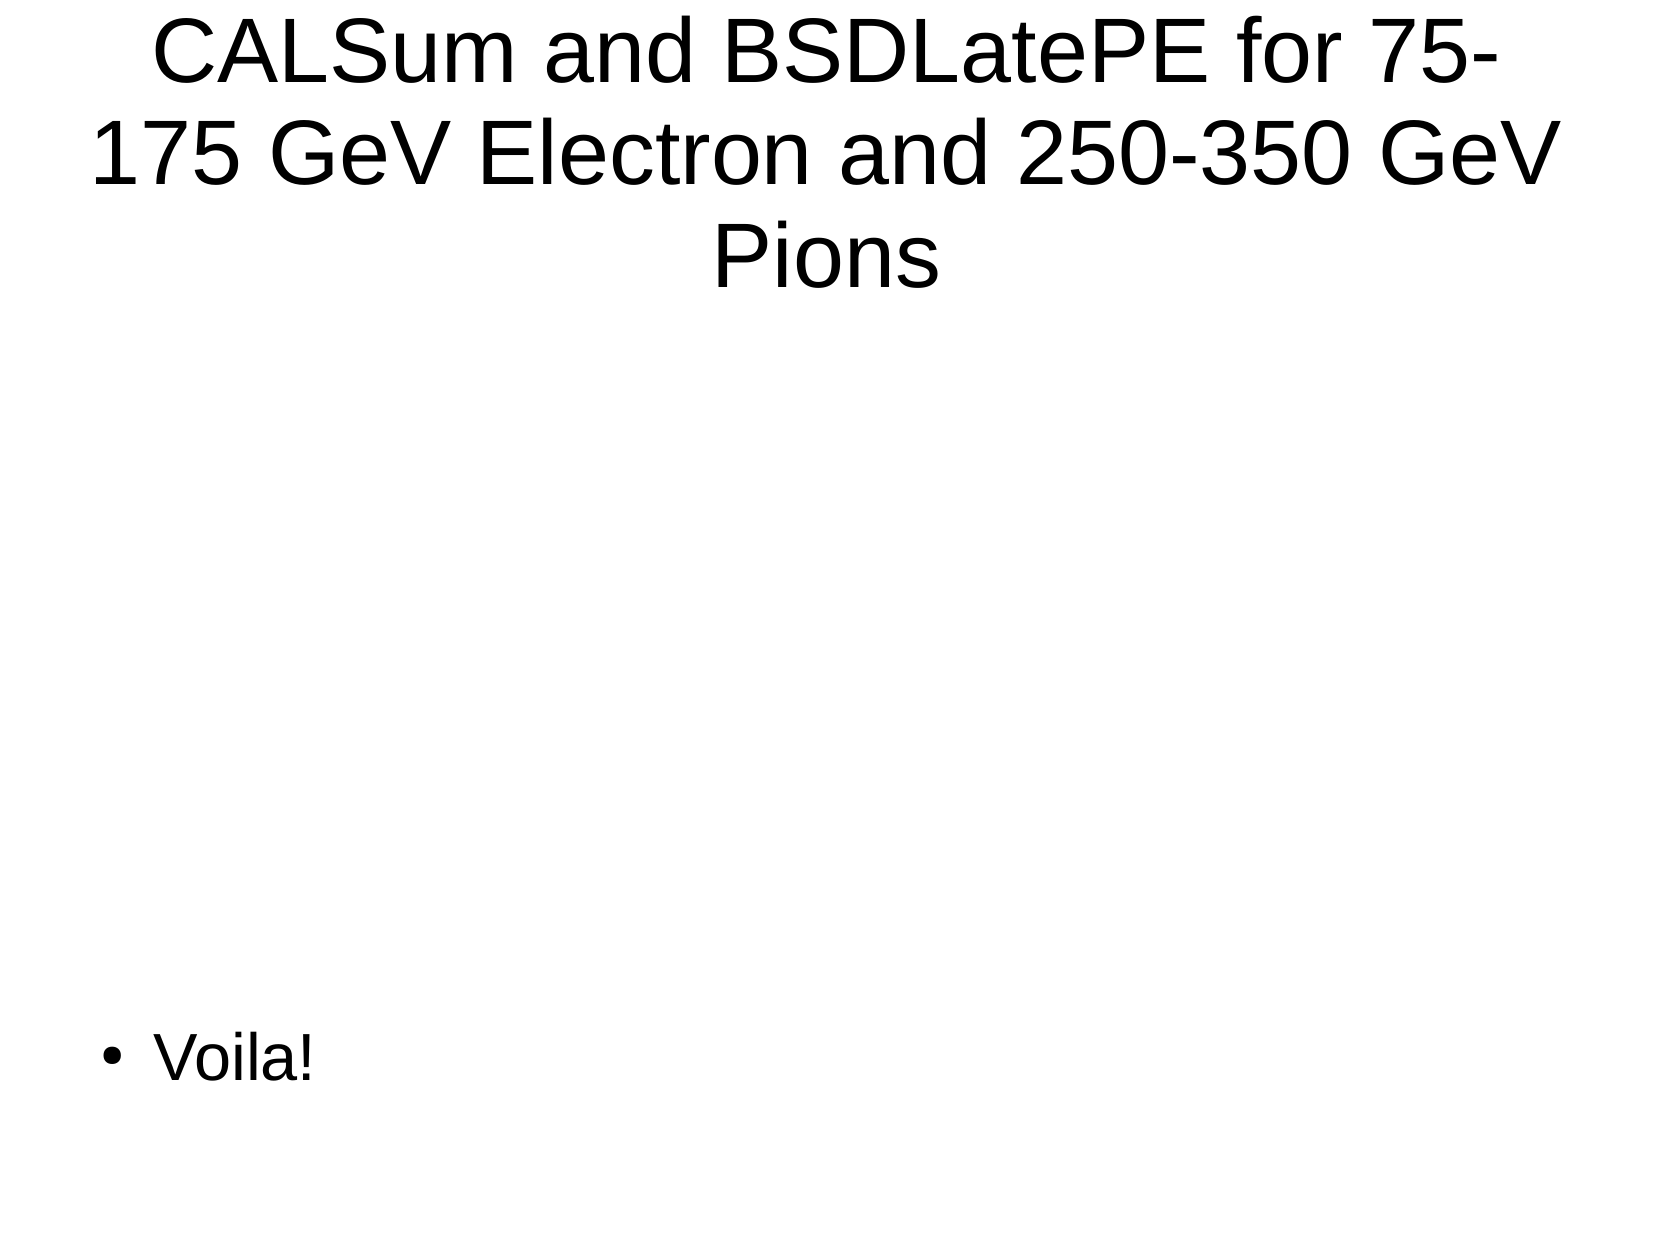

# CALSum and BSDLatePE for 75-175 GeV Electron and 250-350 GeV Pions
Voila!